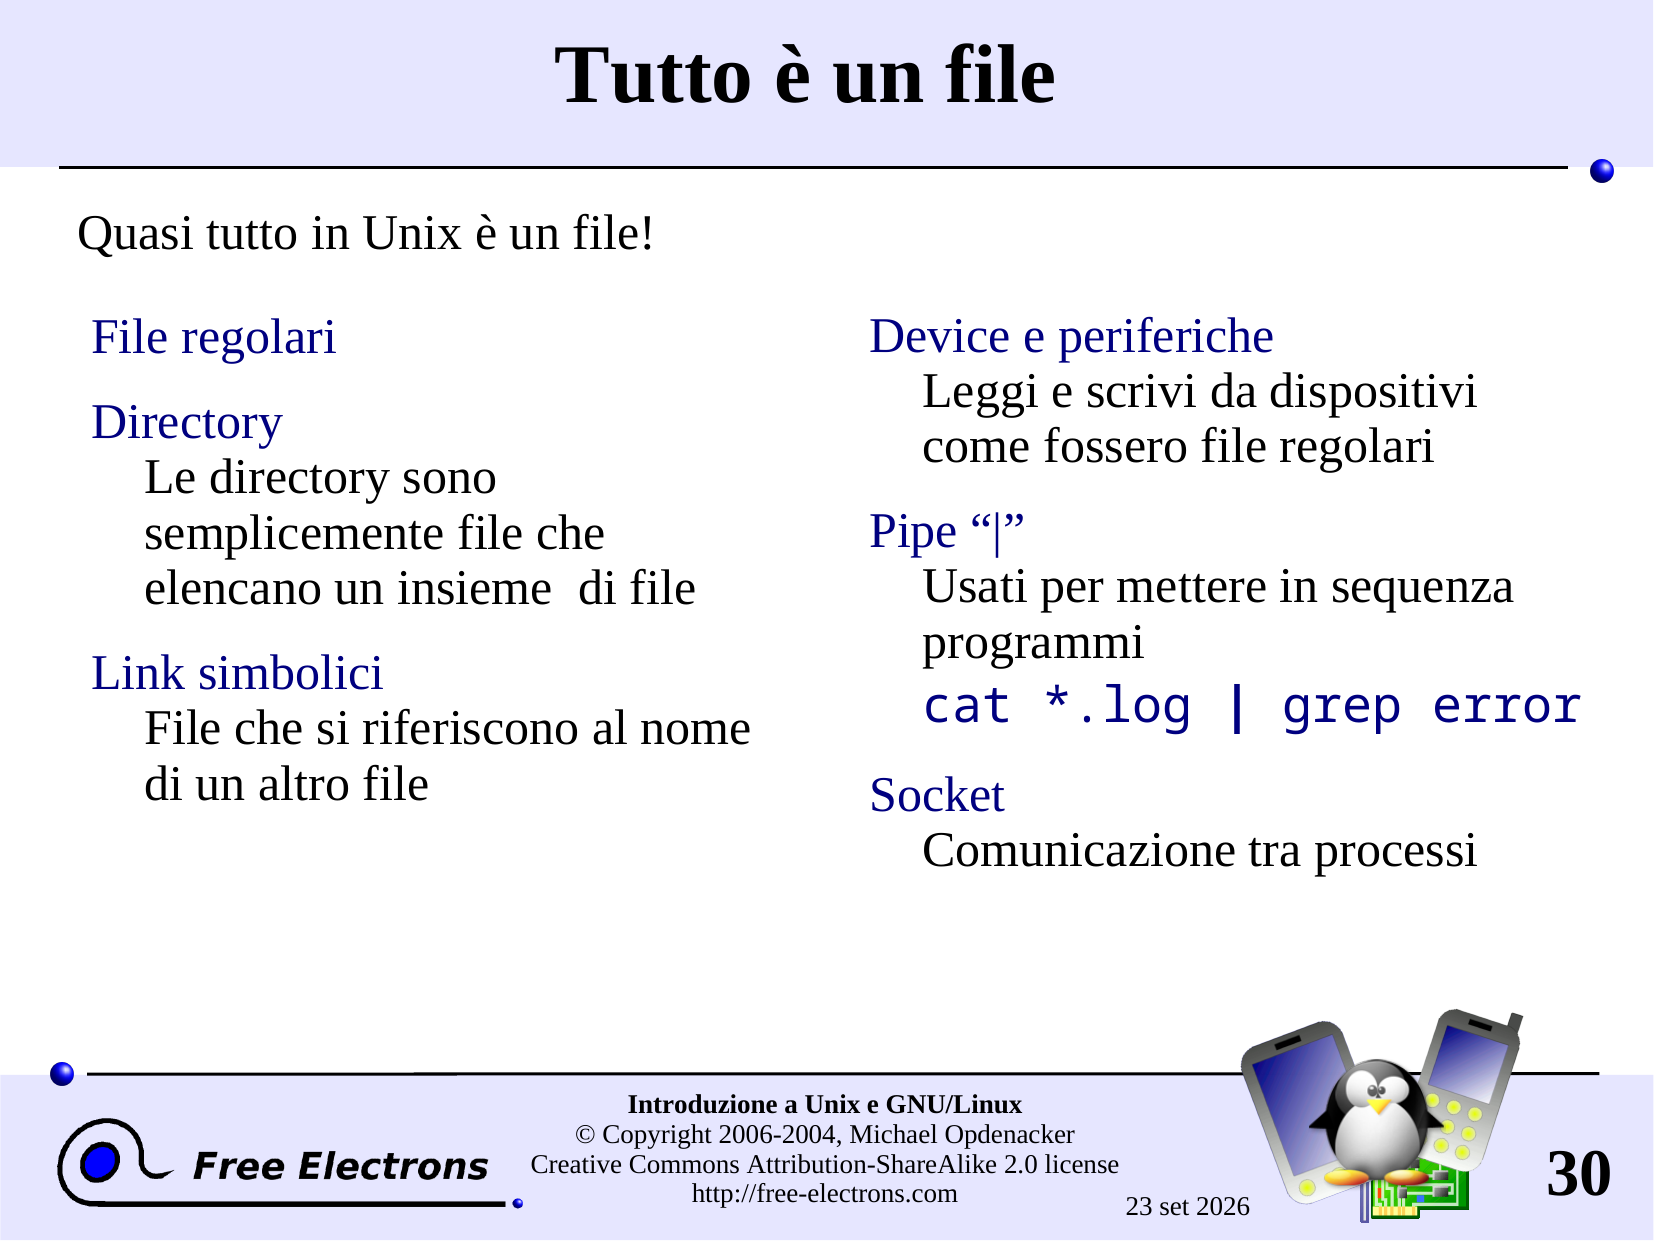

# Tutto è un file
Quasi tutto in Unix è un file!
Device e periferiche
Leggi e scrivi da dispositivi come fossero file regolari
Pipe “|”
Usati per mettere in sequenza programmi
cat *.log | grep error
Socket
Comunicazione tra processi
File regolari
Directory
Le directory sono semplicemente file che elencano un insieme di file
Link simbolici
File che si riferiscono al nome di un altro file